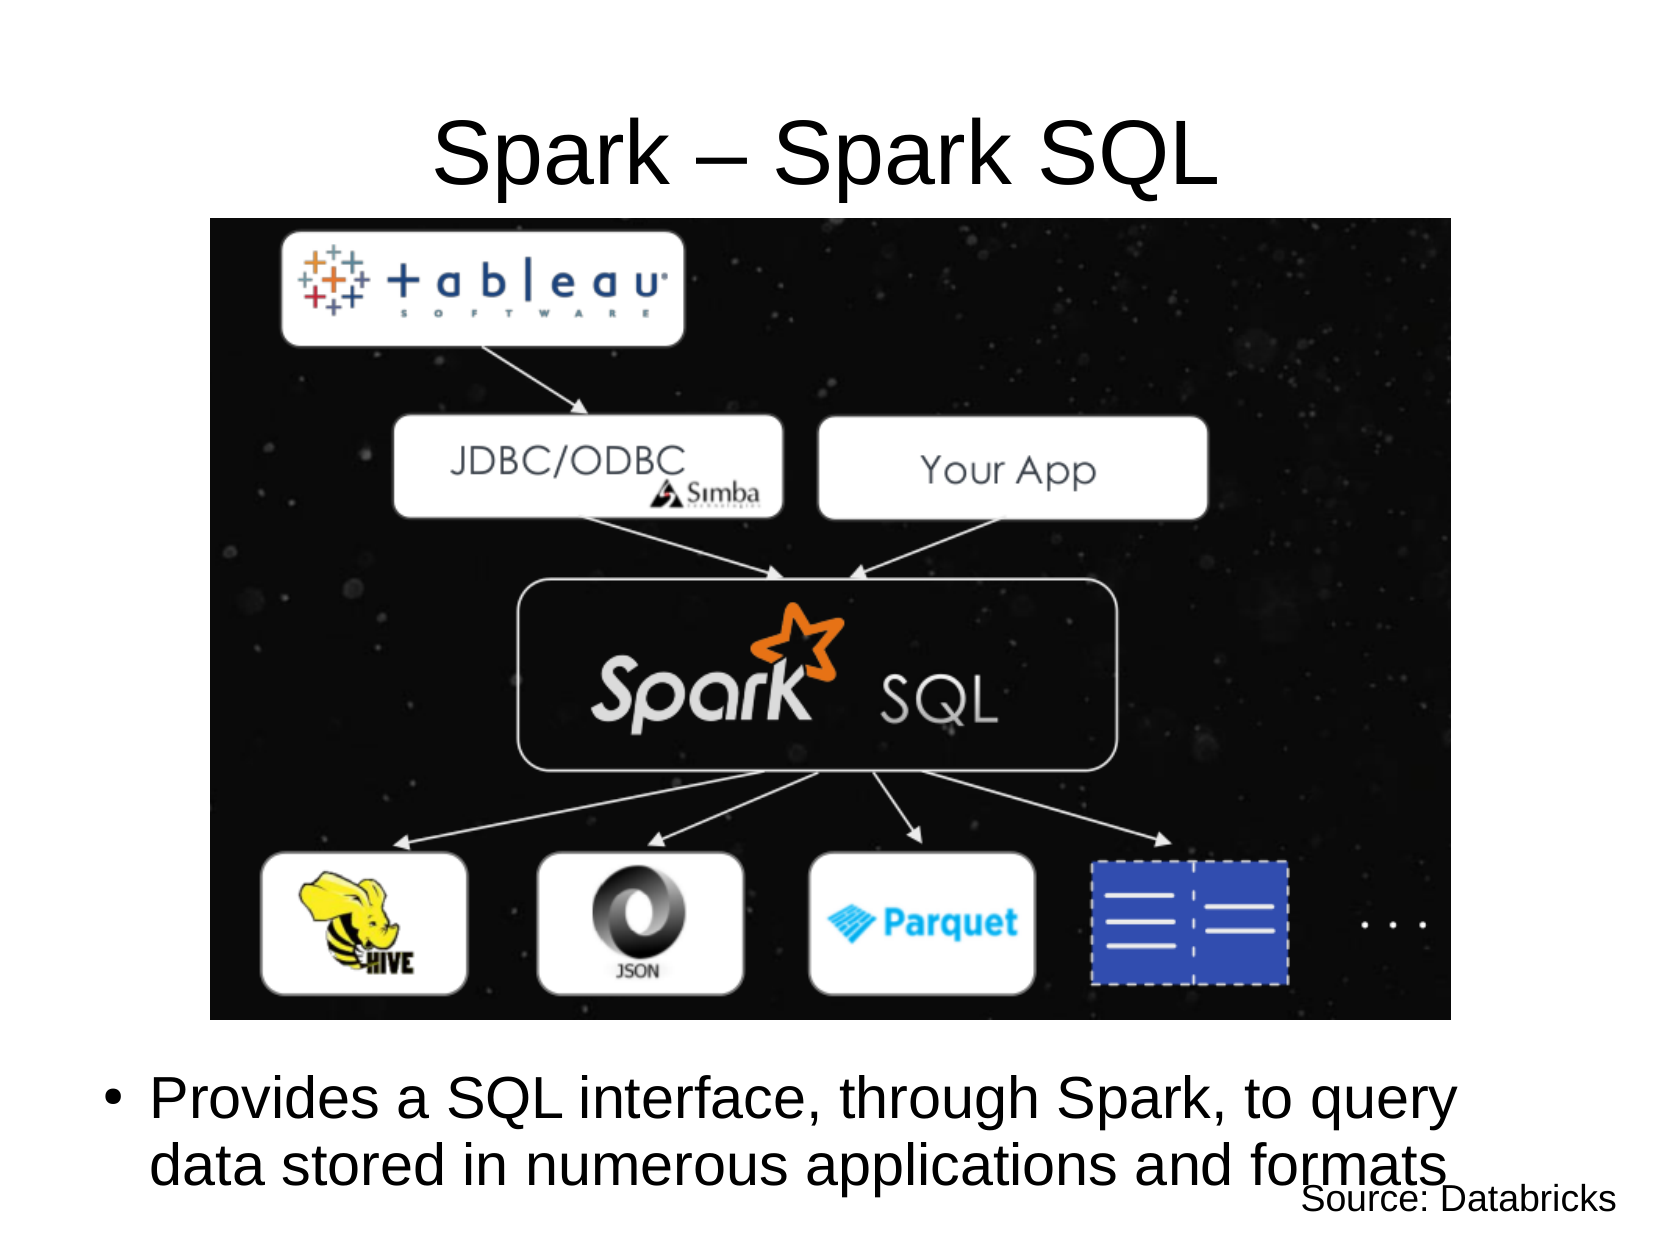

# Spark – Spark SQL
Provides a SQL interface, through Spark, to query data stored in numerous applications and formats
Source: Databricks